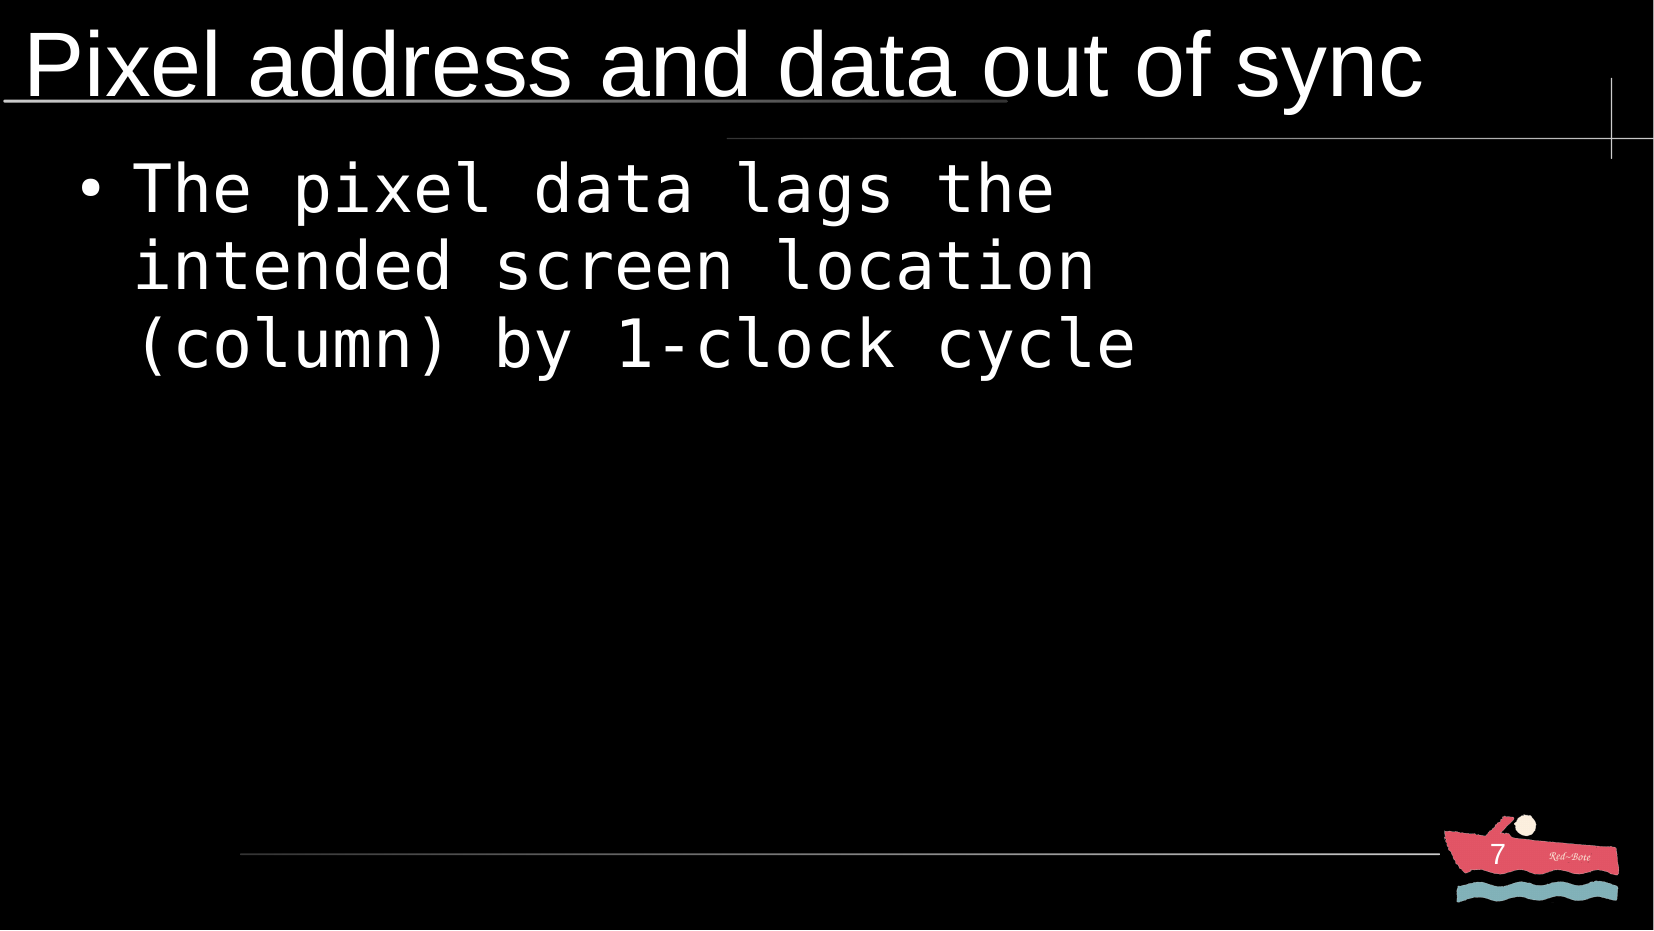

# Pixel address and data out of sync
The pixel data lags the intended screen location (column) by 1-clock cycle
7